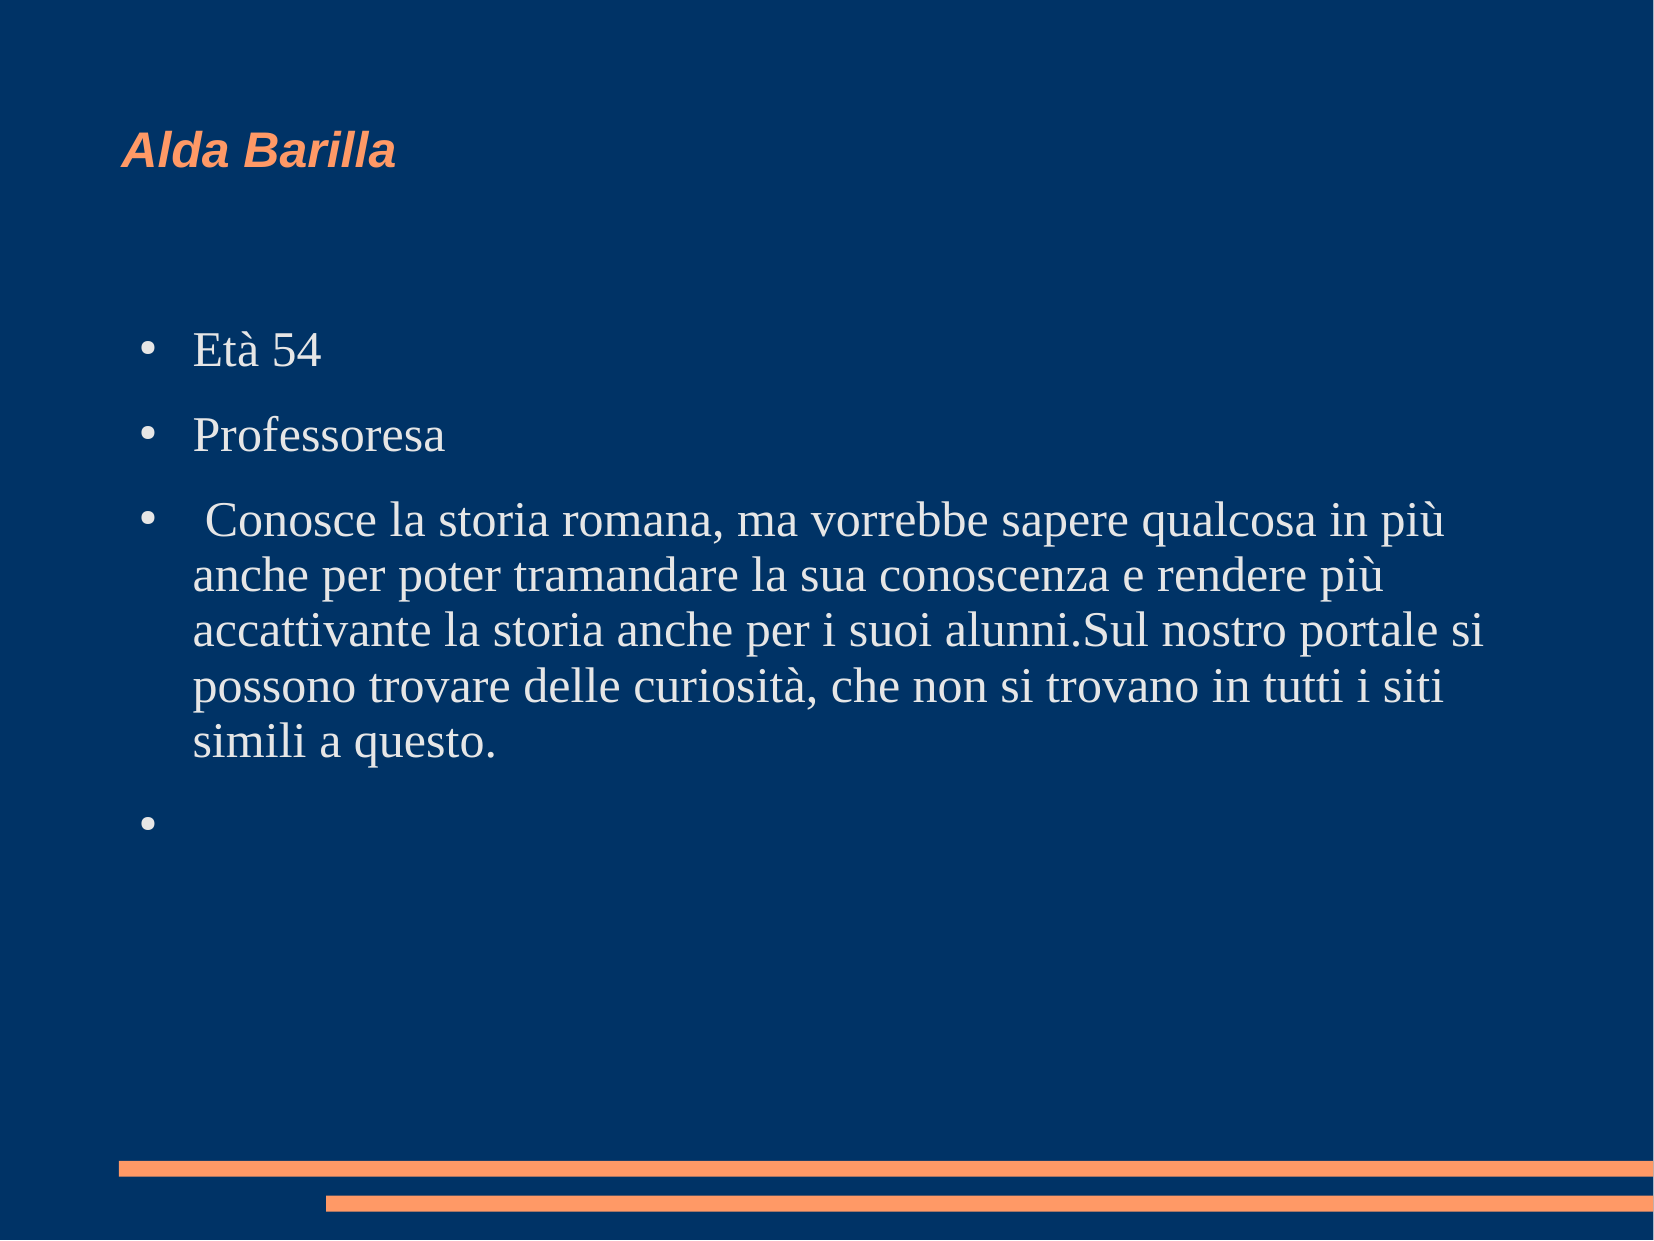

# Alda Barilla
Età 54
Professoresa
 Conosce la storia romana, ma vorrebbe sapere qualcosa in più anche per poter tramandare la sua conoscenza e rendere più accattivante la storia anche per i suoi alunni.Sul nostro portale si possono trovare delle curiosità, che non si trovano in tutti i siti simili a questo.